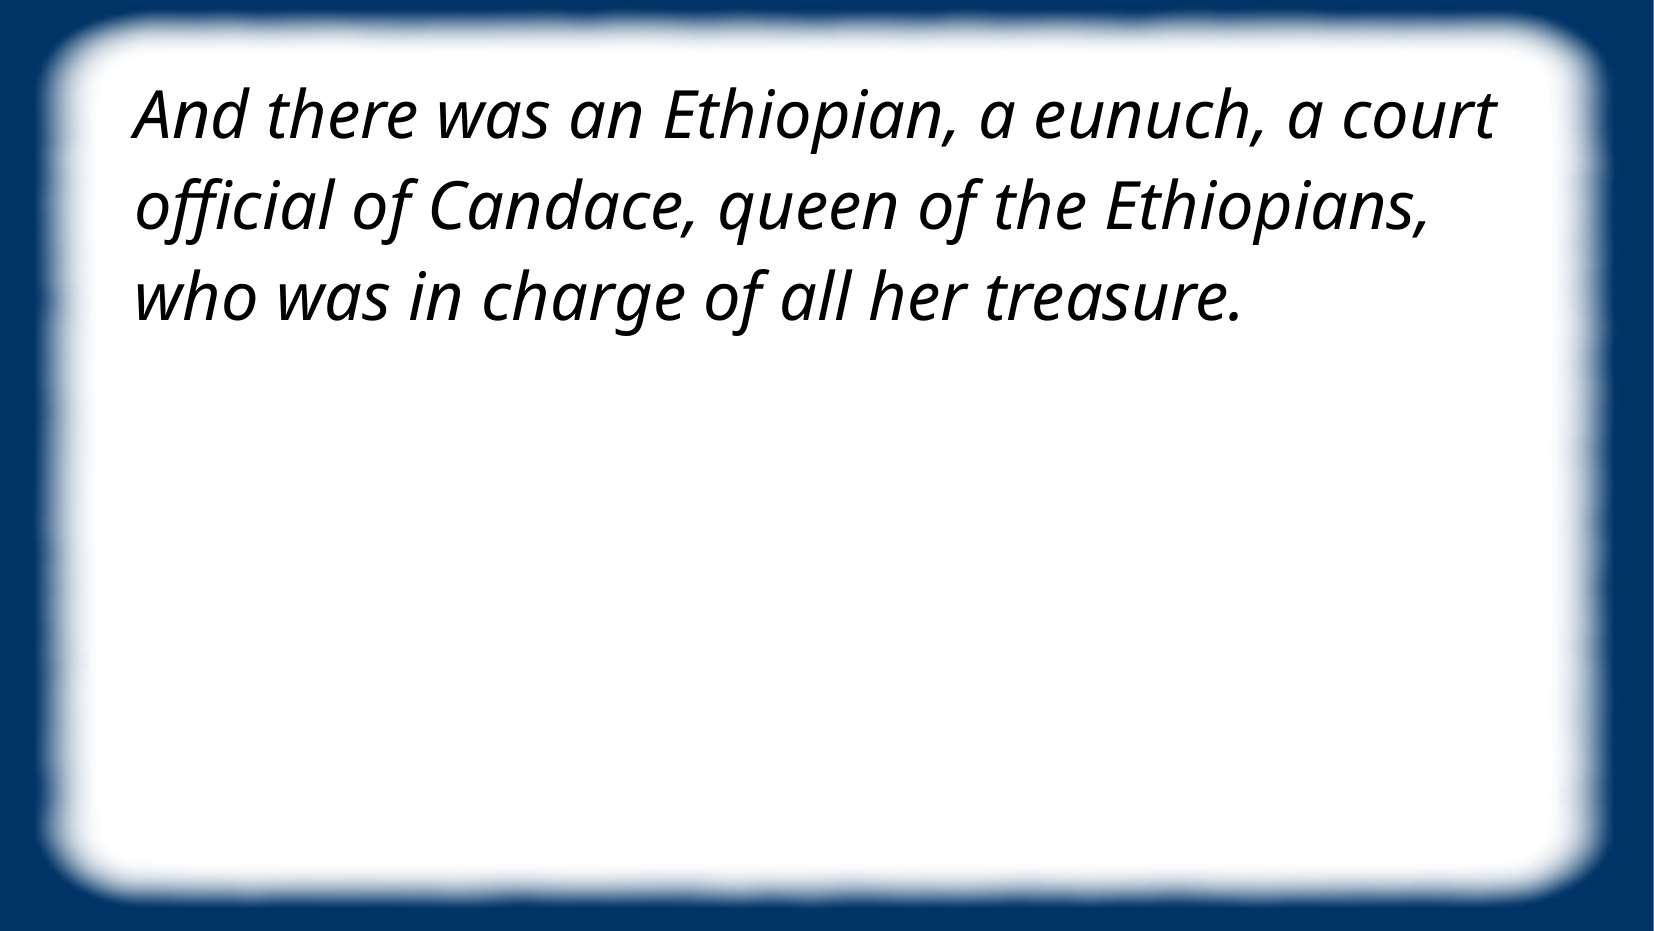

And there was an Ethiopian, a eunuch, a court official of Candace, queen of the Ethiopians, who was in charge of all her treasure.